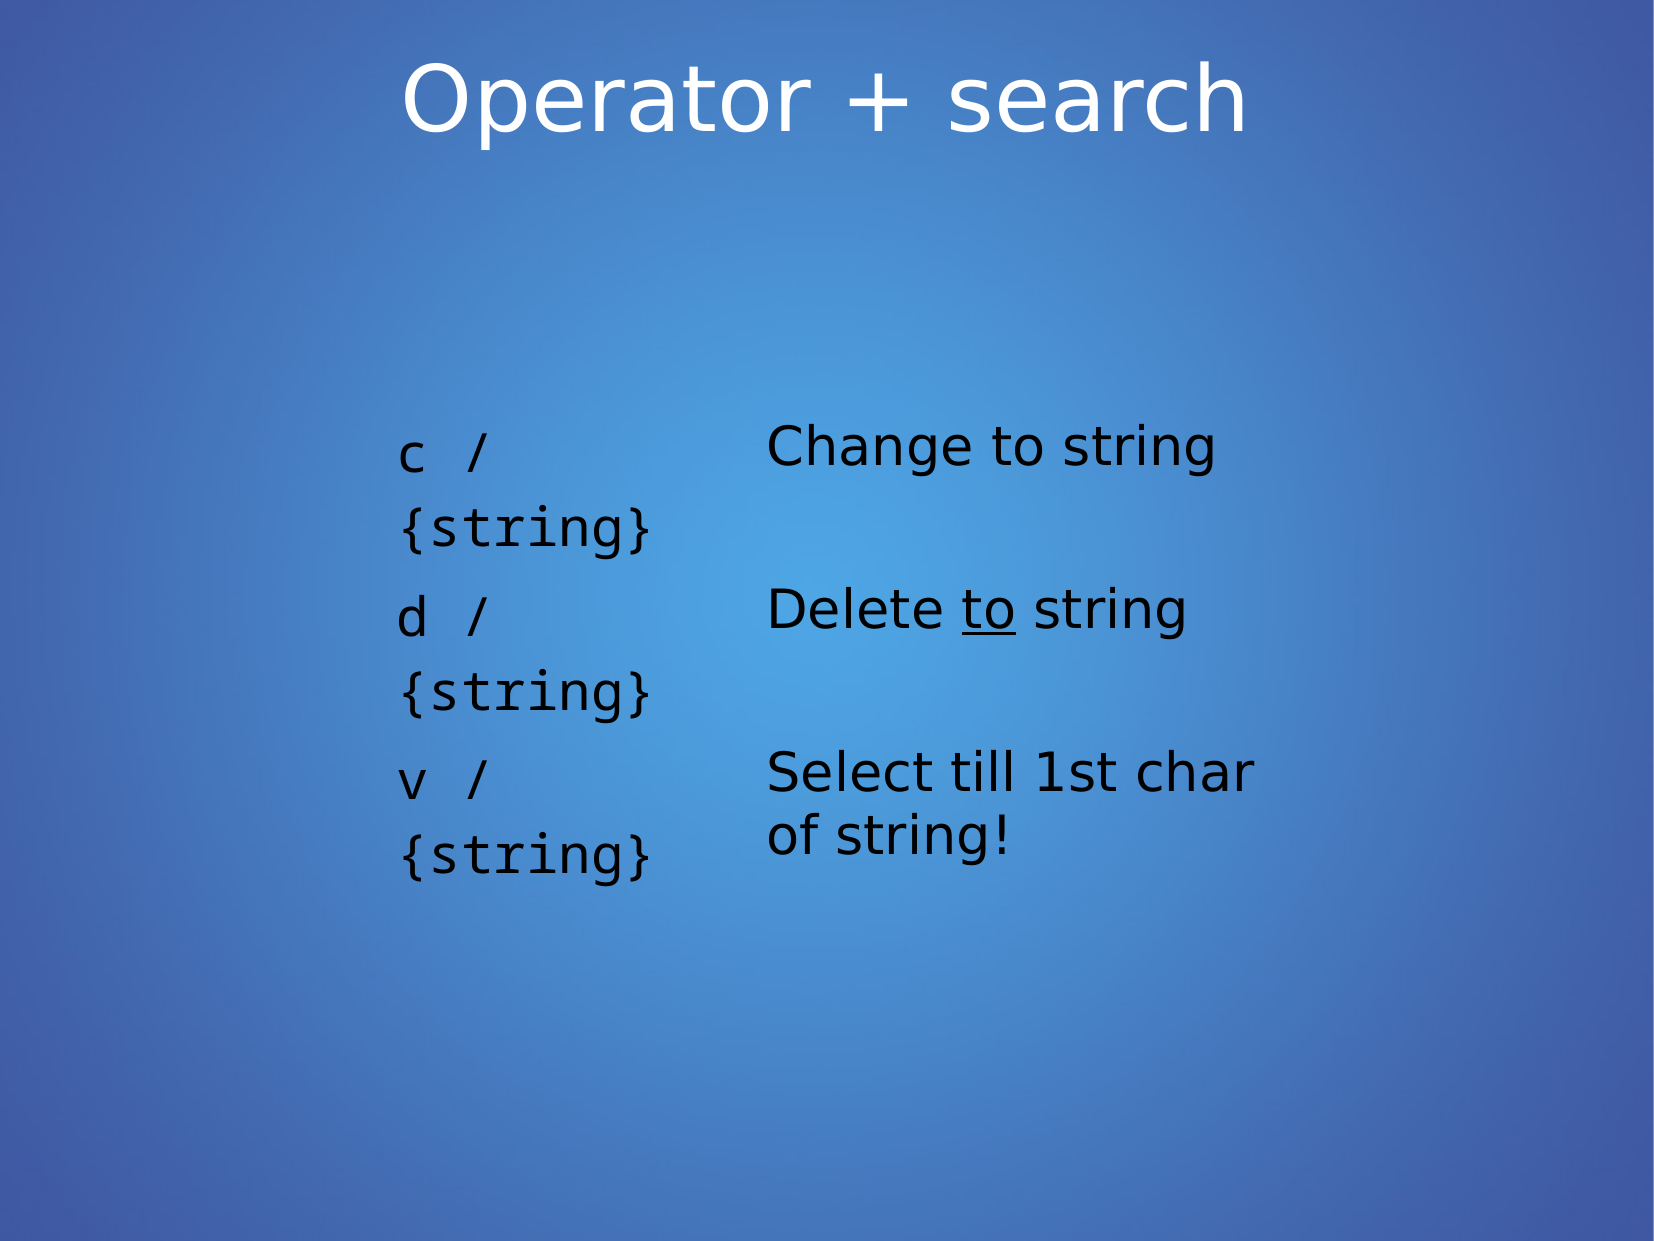

# Operator + search
| c / {string} | Change to string |
| --- | --- |
| d / {string} | Delete to string |
| v / {string} | Select till 1st char of string! |